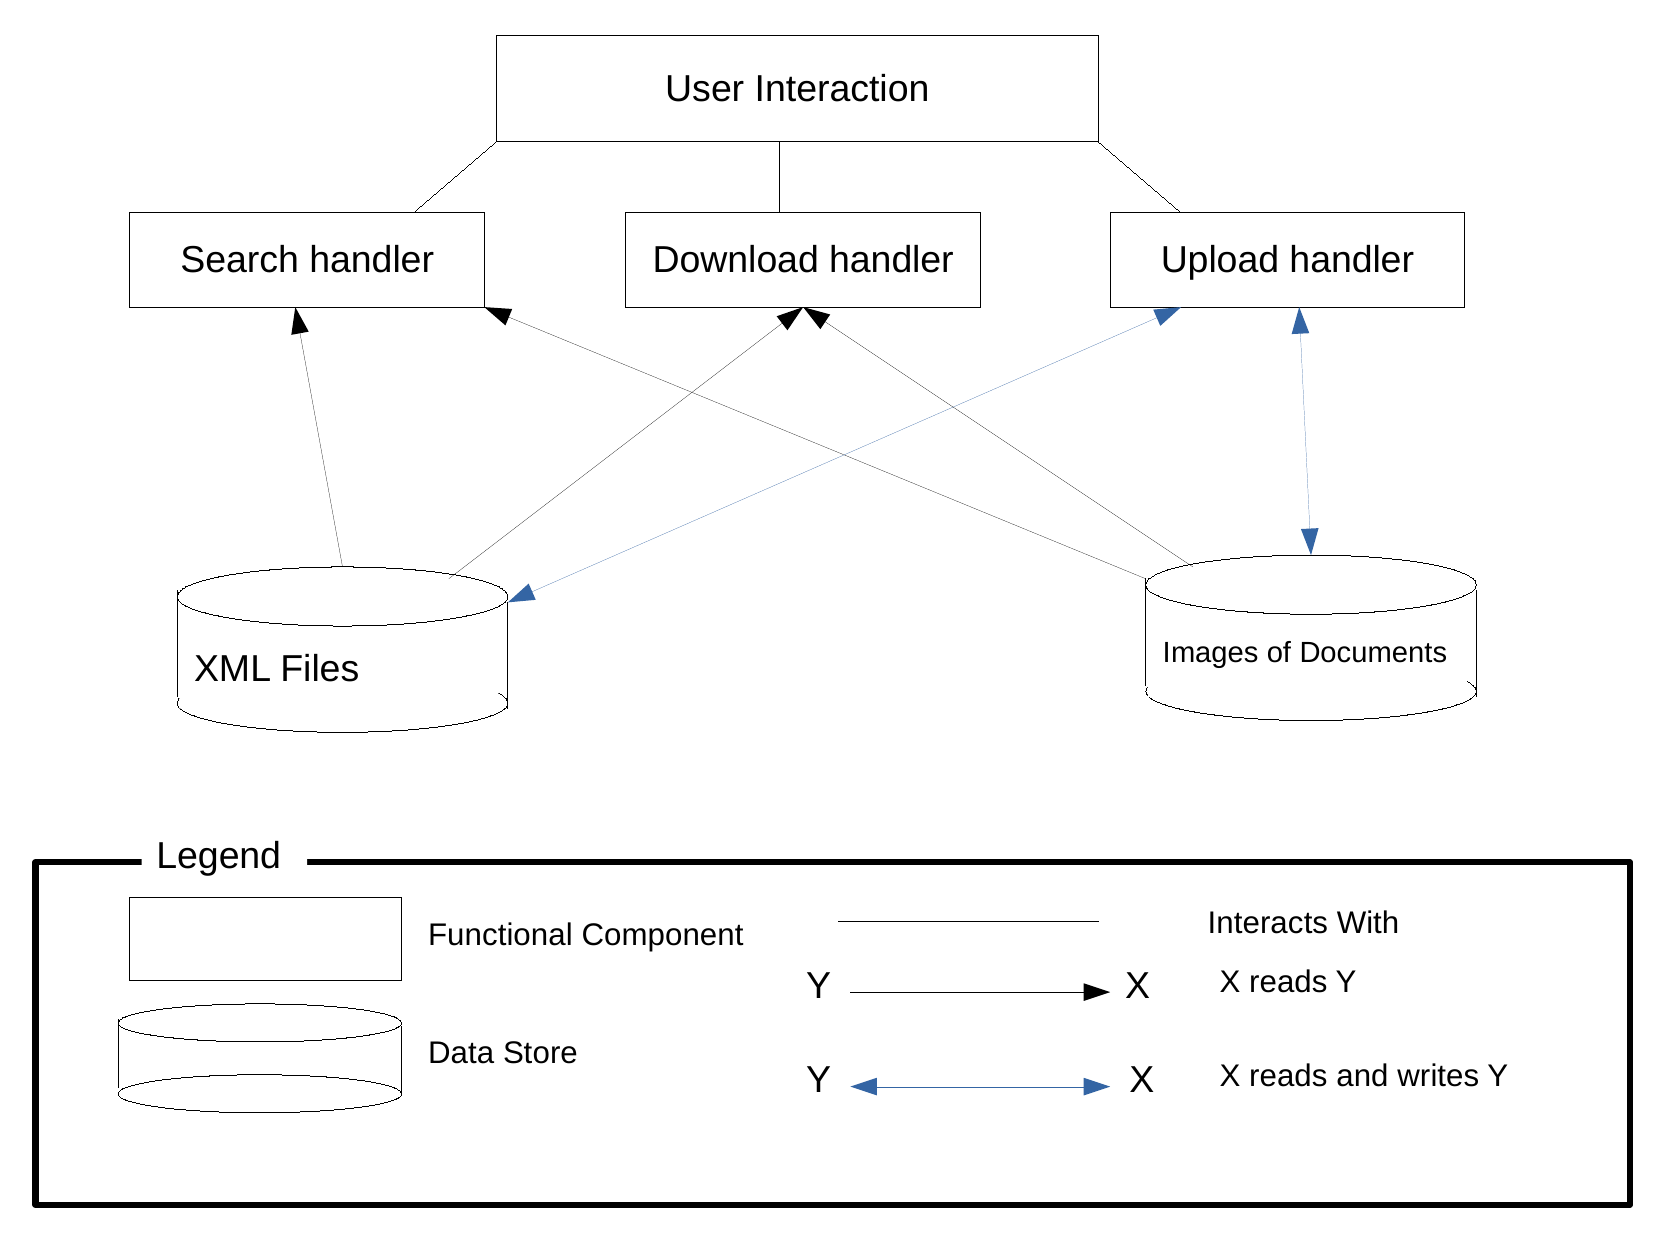

User Interaction
Search handler
Download handler
Upload handler
Images of Documents
XML Files
Legend
Interacts With
Functional Component
Y
X
X reads Y
Data Store
Y
X
X reads and writes Y